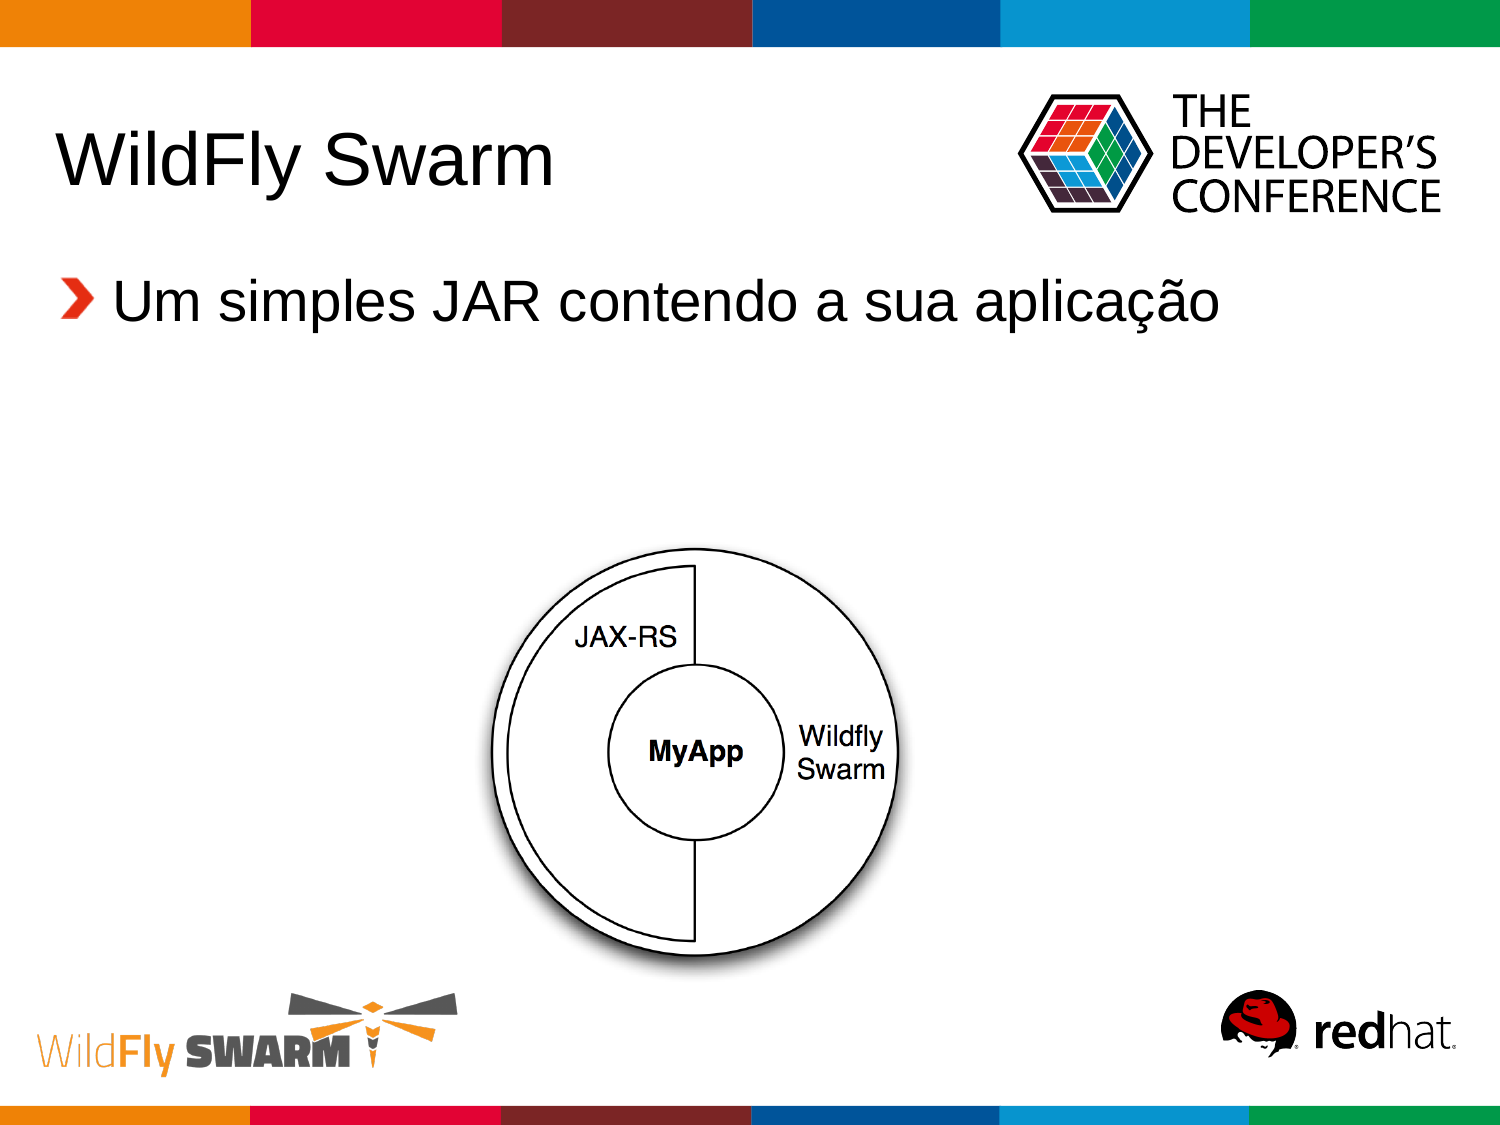

# WildFly Swarm
Um simples JAR contendo a sua aplicação